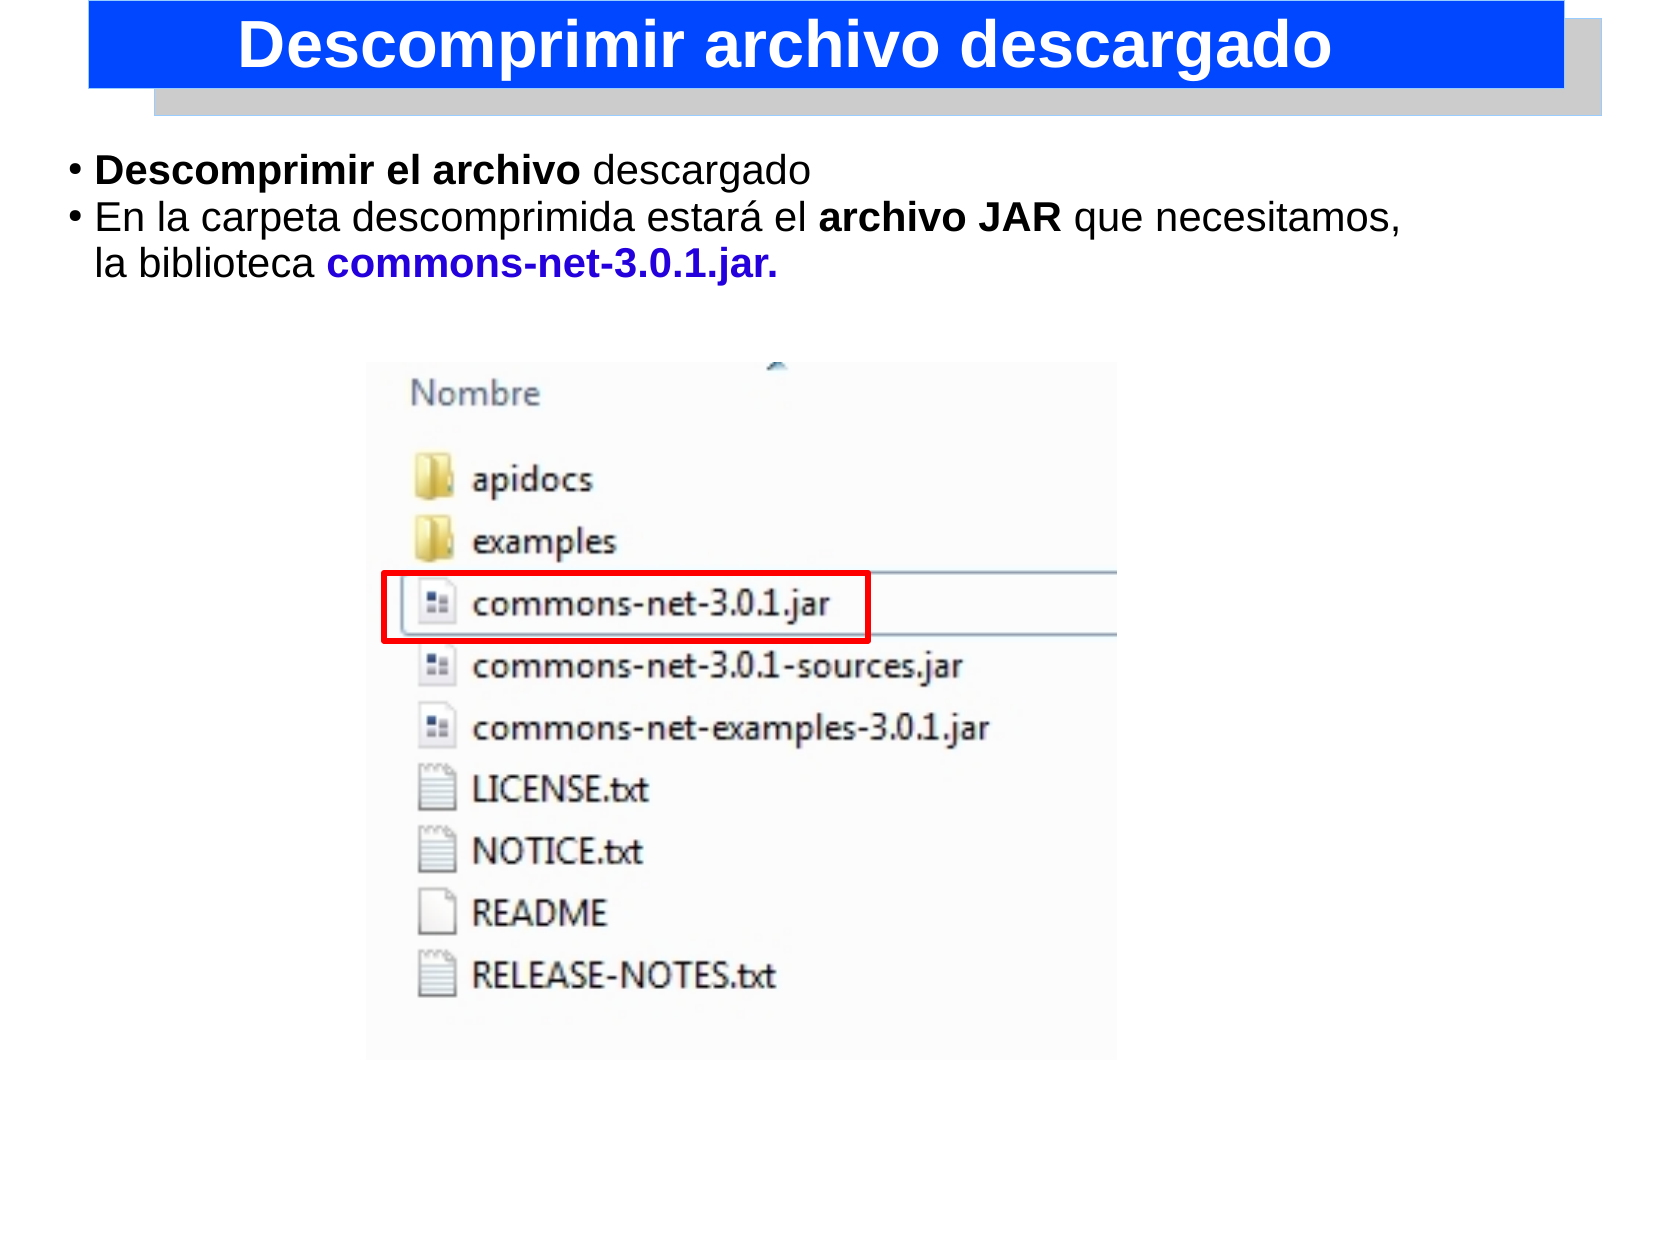

Descomprimir archivo descargado
 Descomprimir el archivo descargado
 En la carpeta descomprimida estará el archivo JAR que necesitamos,
 la biblioteca commons-net-3.0.1.jar.